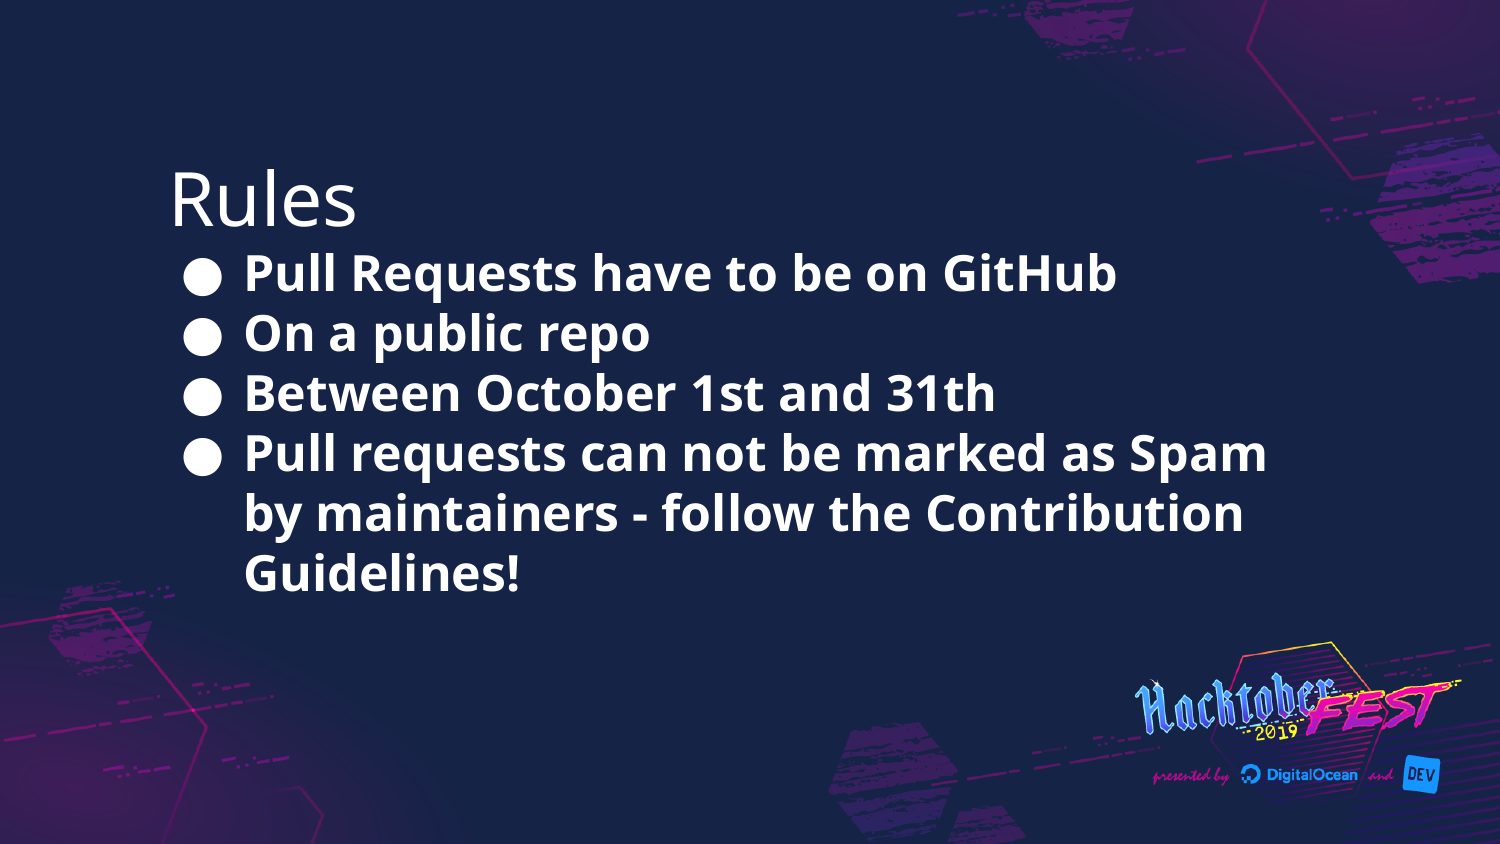

Rules
Pull Requests have to be on GitHub
On a public repo
Between October 1st and 31th
Pull requests can not be marked as Spam by maintainers - follow the Contribution Guidelines!